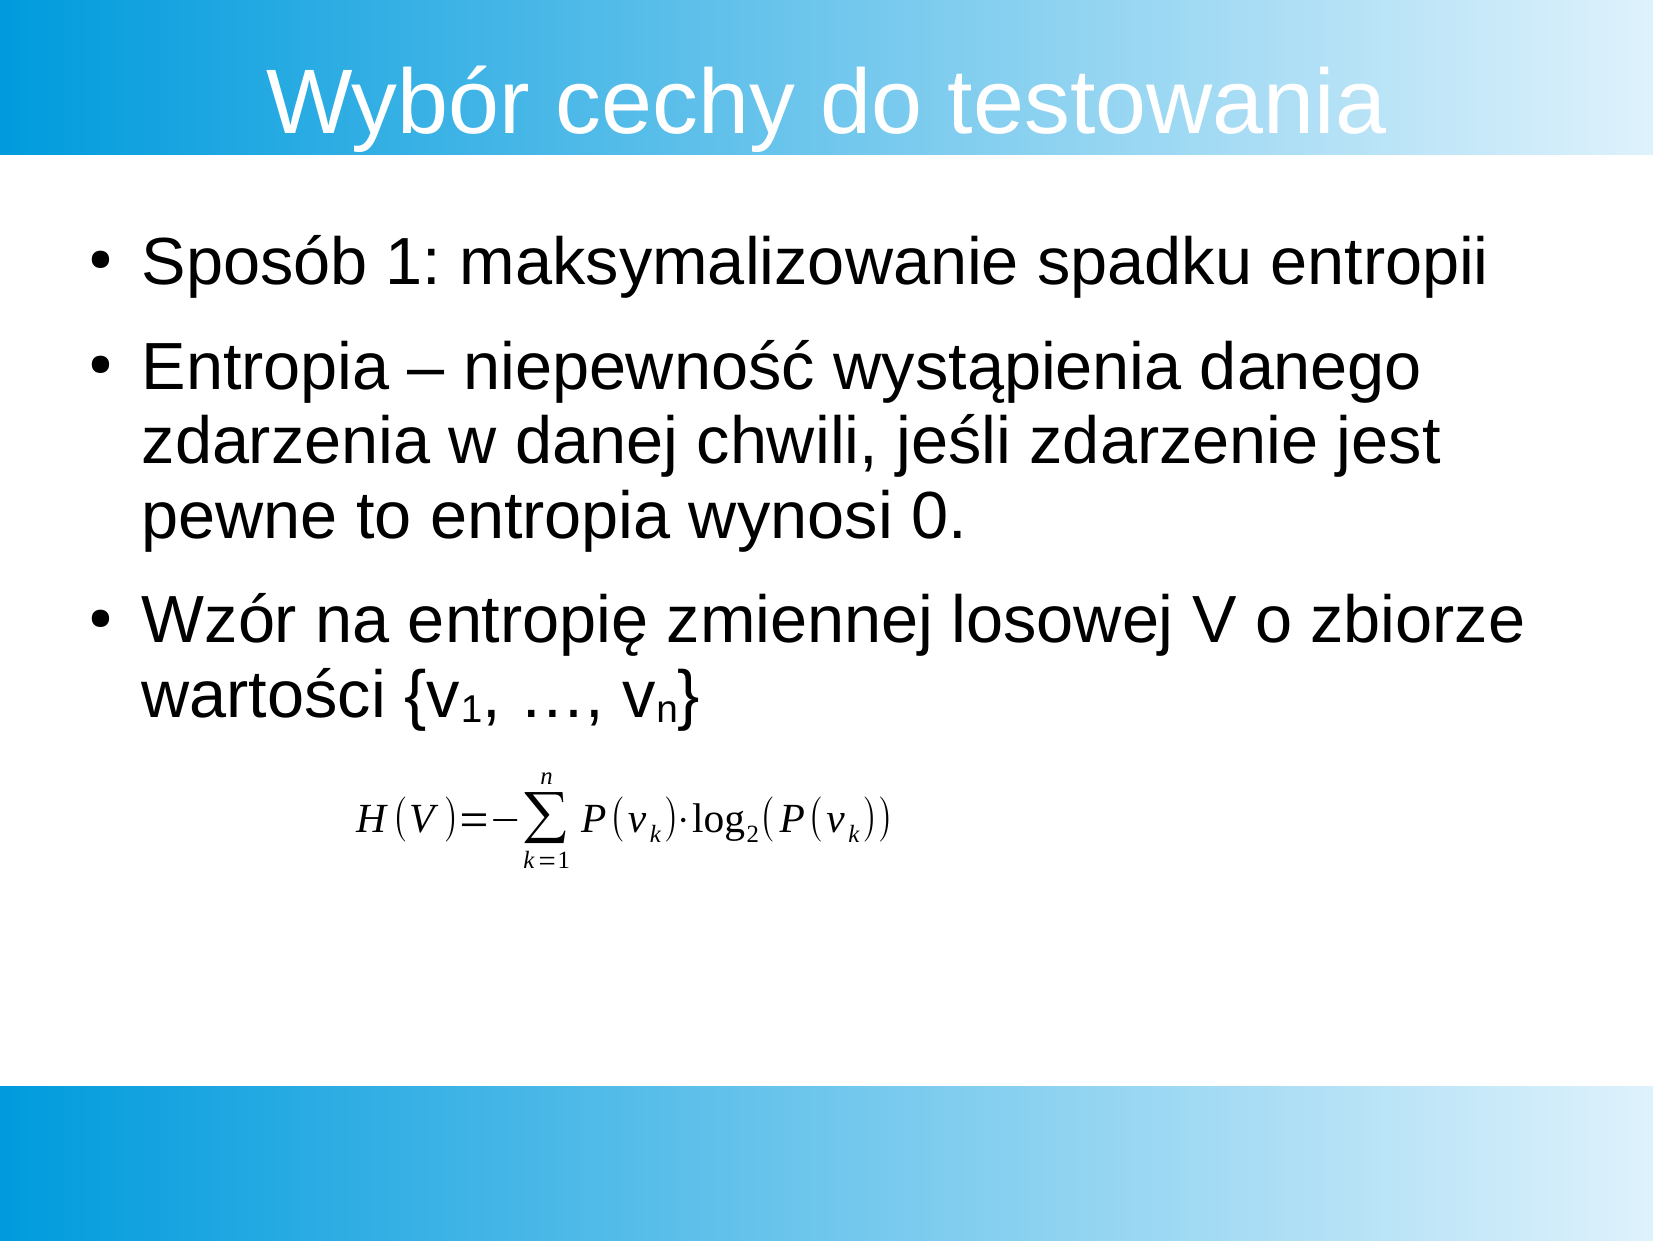

# Wybór cechy do testowania
Sposób 1: maksymalizowanie spadku entropii
Entropia – niepewność wystąpienia danego zdarzenia w danej chwili, jeśli zdarzenie jest pewne to entropia wynosi 0.
Wzór na entropię zmiennej losowej V o zbiorze wartości {v1, …, vn}